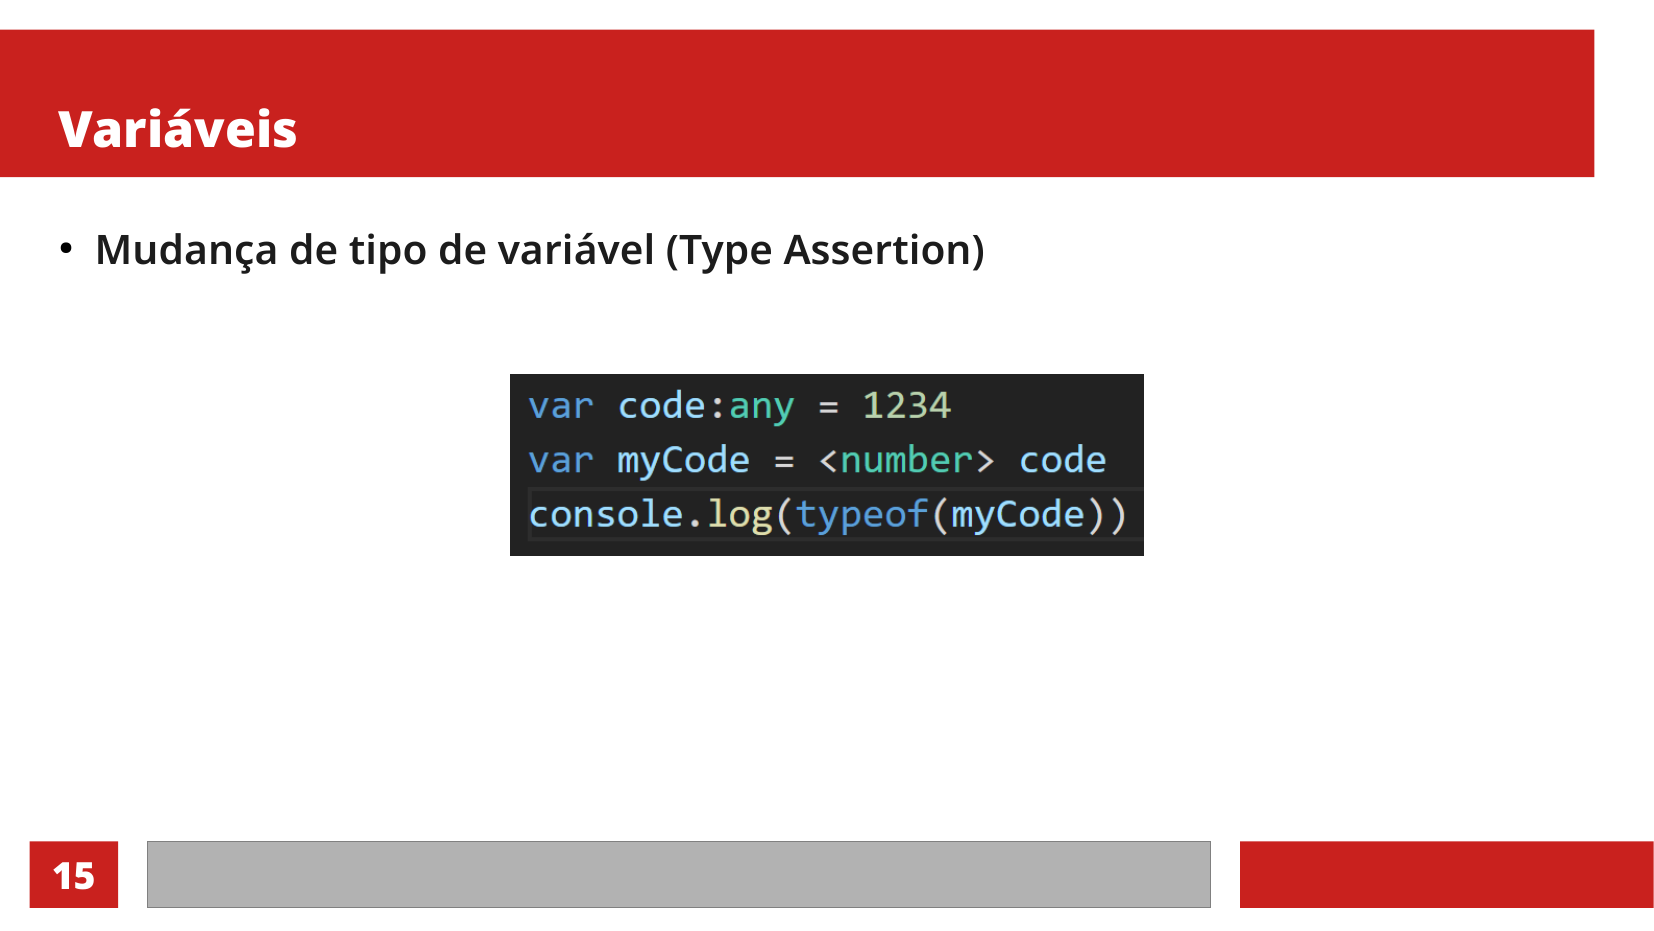

# Variáveis
Mudança de tipo de variável (Type Assertion)
15